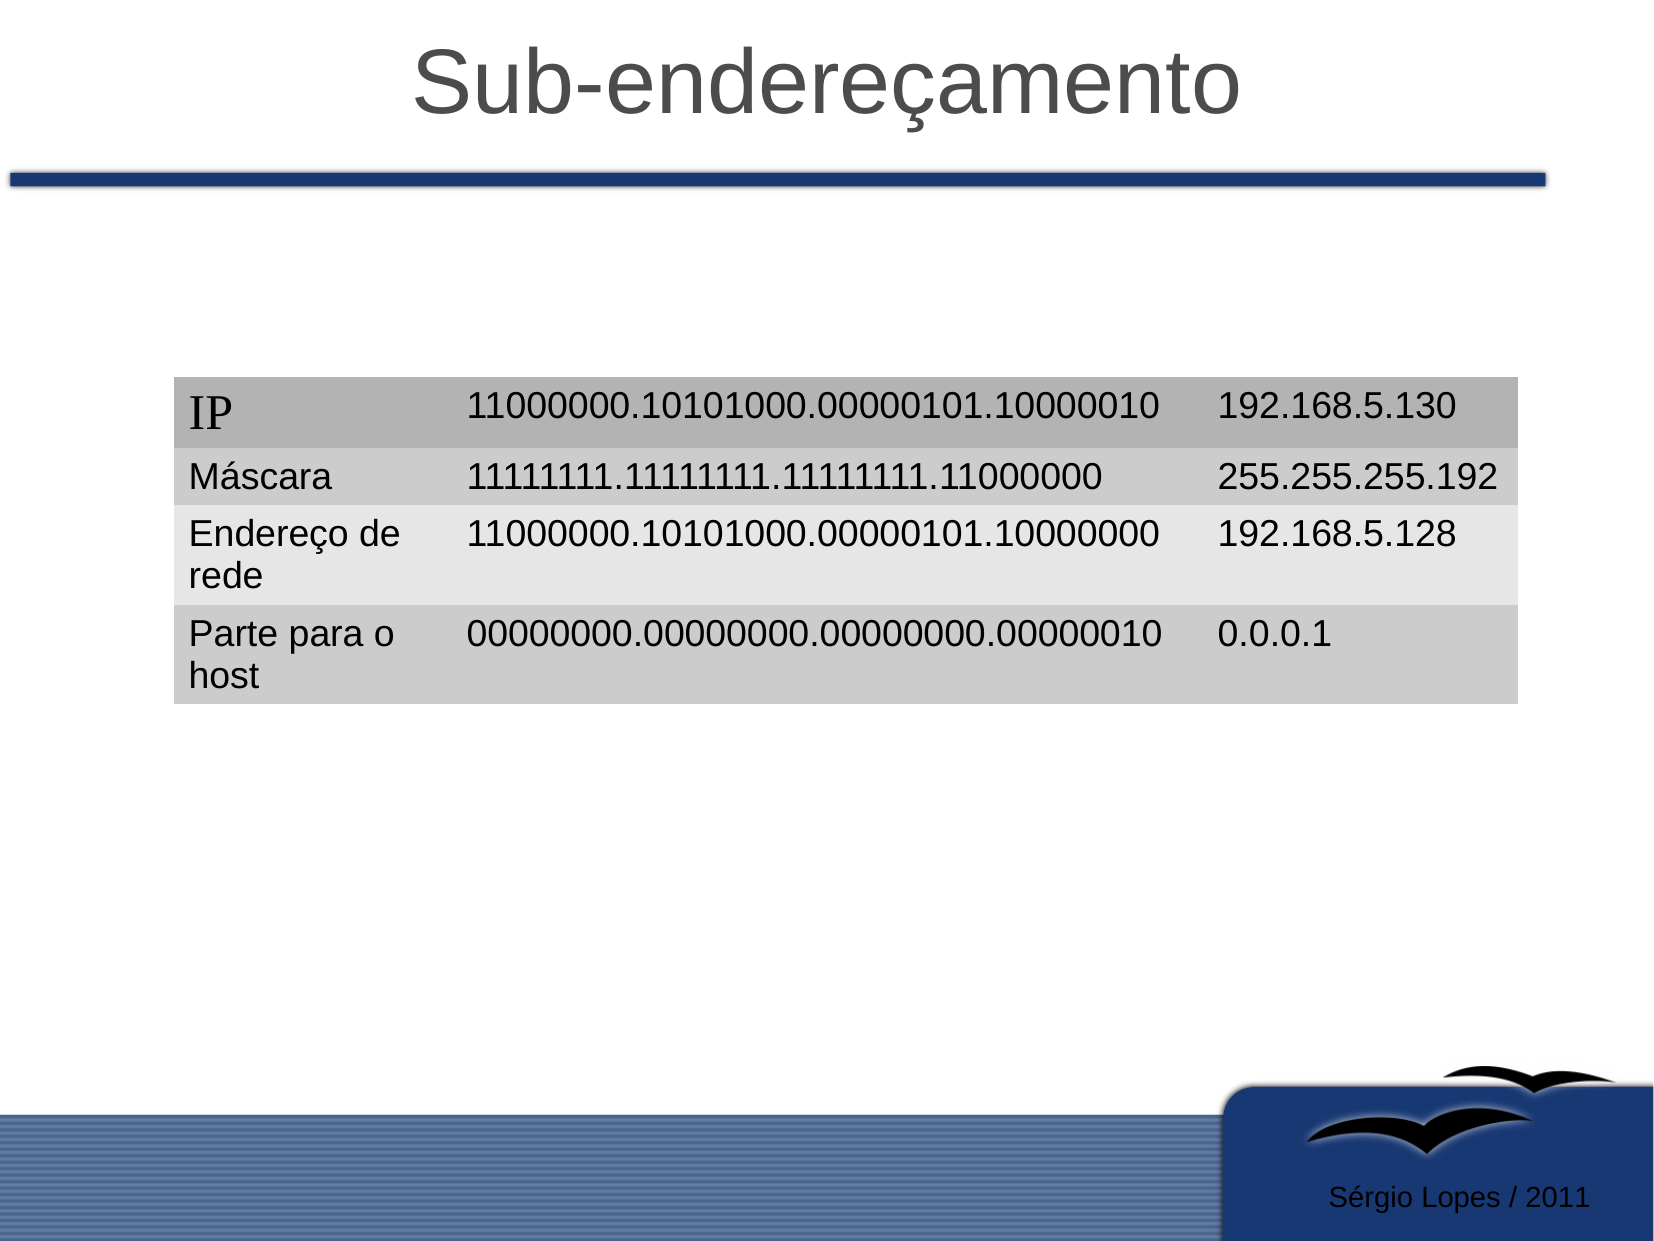

# Sub-endereçamento
| IP | 11000000.10101000.00000101.10000010 | 192.168.5.130 |
| --- | --- | --- |
| Máscara | 11111111.11111111.11111111.11000000 | 255.255.255.192 |
| Endereço de rede | 11000000.10101000.00000101.10000000 | 192.168.5.128 |
| Parte para o host | 00000000.00000000.00000000.00000010 | 0.0.0.1 |
Sérgio Lopes / 2011